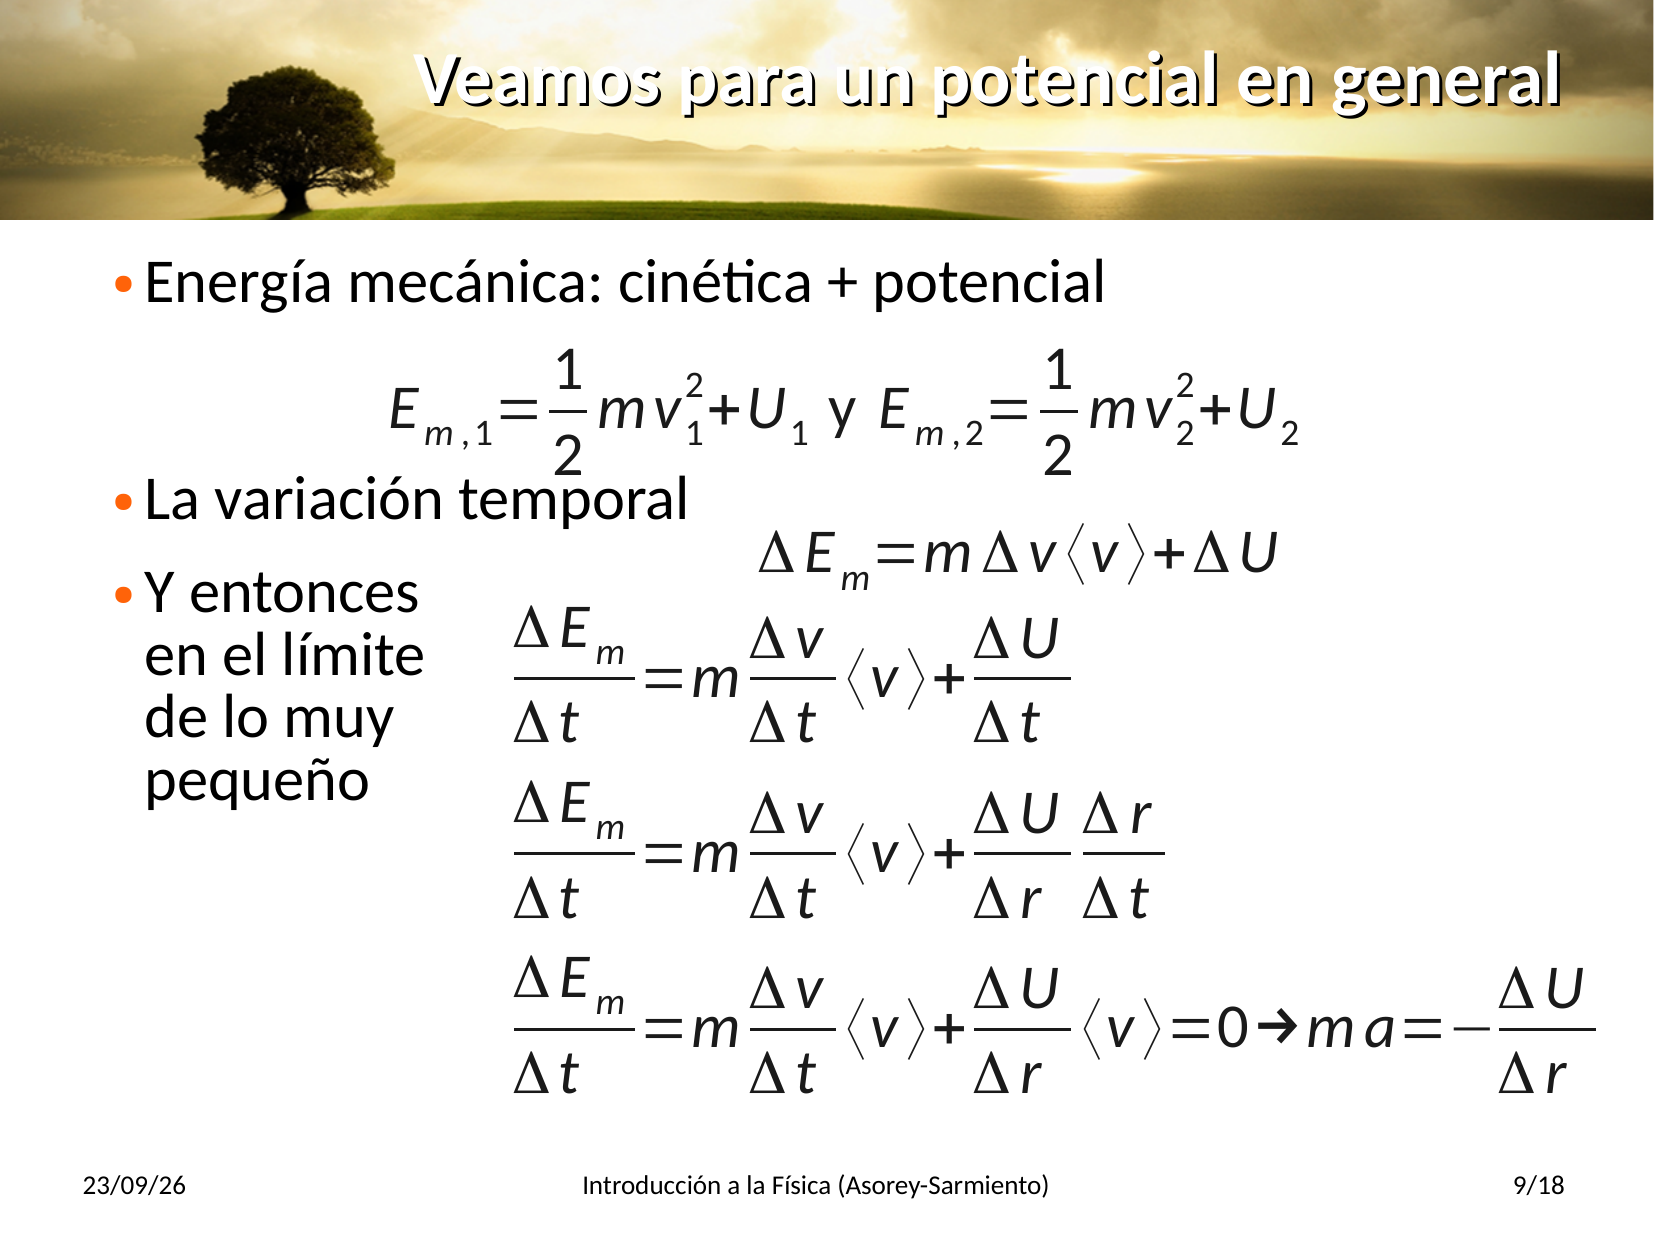

# Veamos para un potencial en general
Energía mecánica: cinética + potencial
La variación temporal
Y entonces
en el límite
de lo muy
pequeño
Introducción a la Física (Asorey-Sarmiento)
9